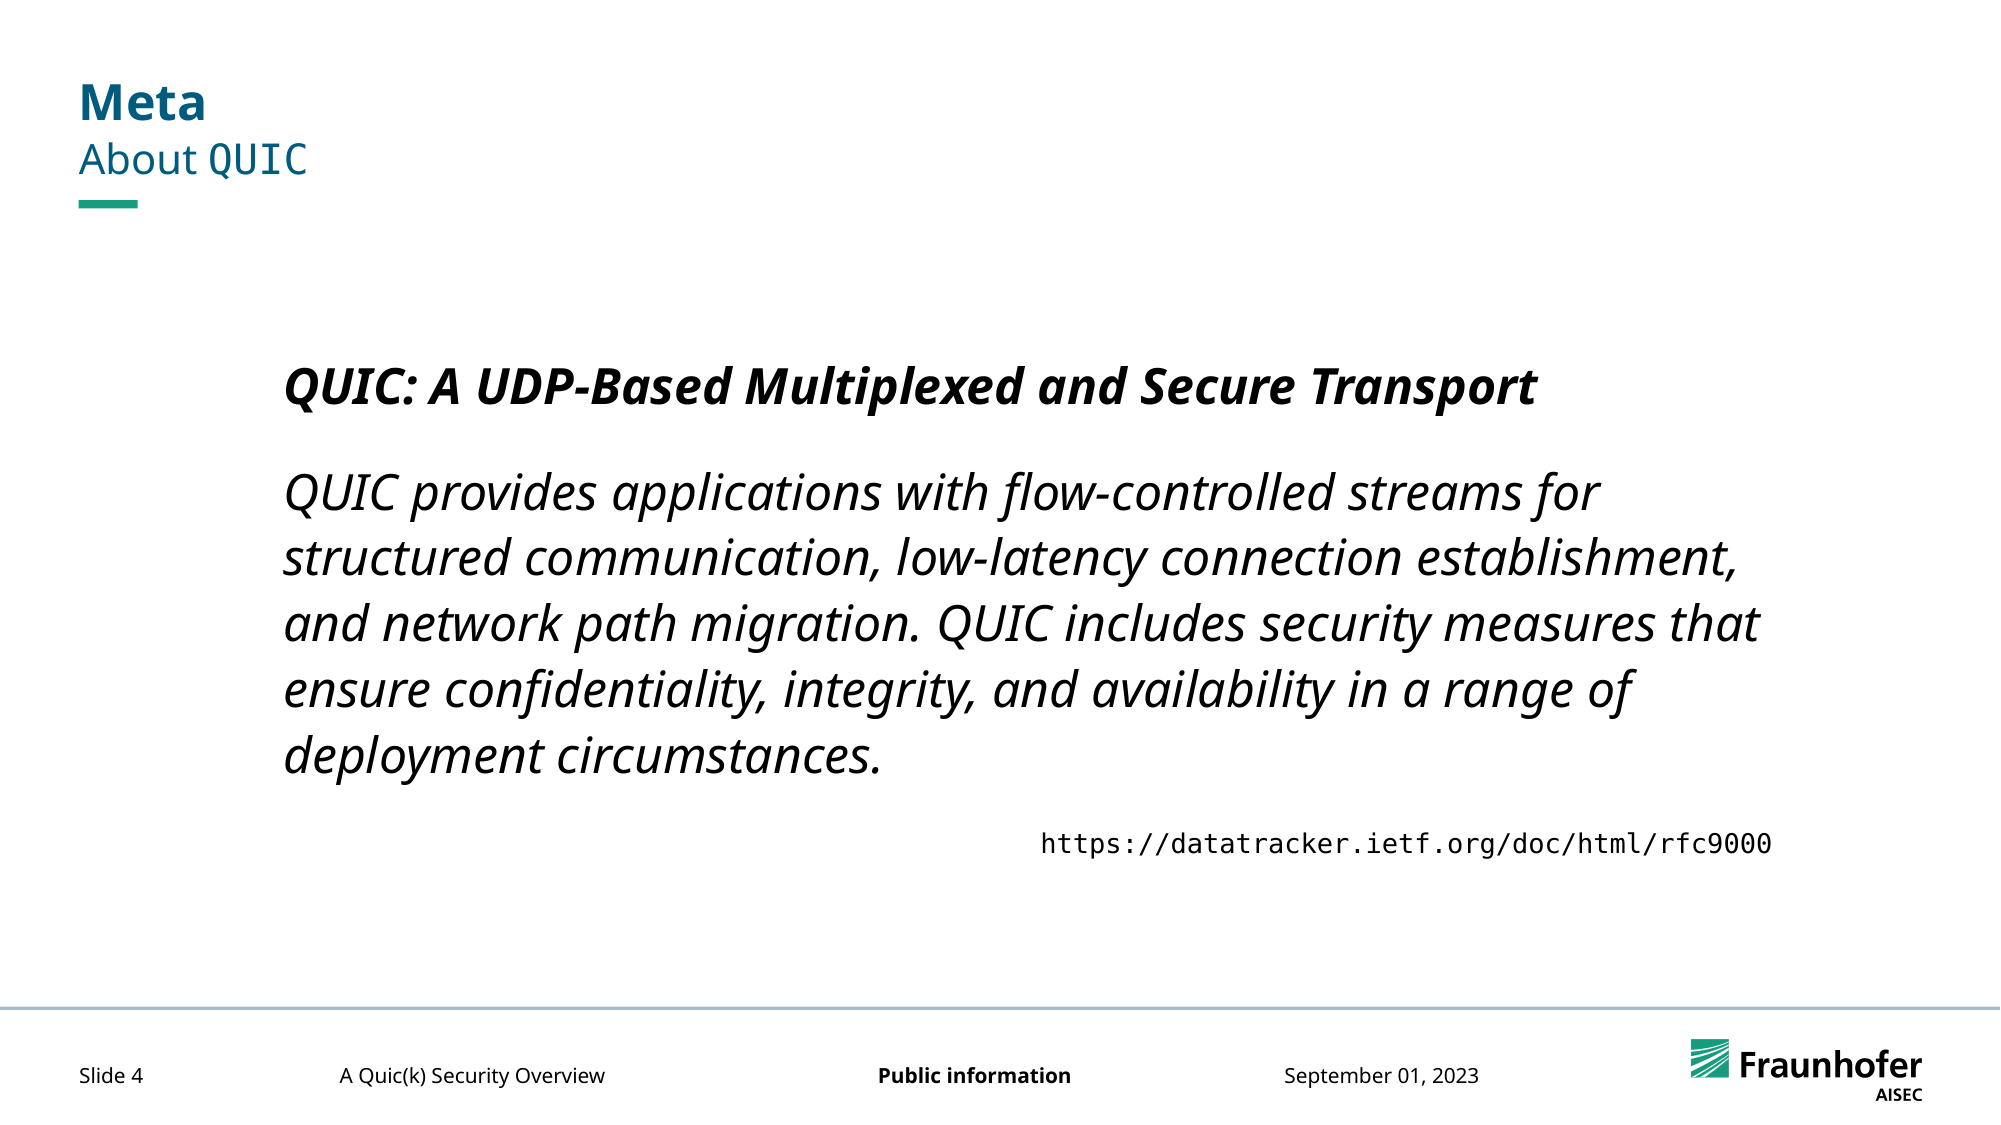

# Meta
About QUIC
QUIC: A UDP-Based Multiplexed and Secure Transport
QUIC provides applications with flow-controlled streams for structured communication, low-latency connection establishment, and network path migration. QUIC includes security measures that ensure confidentiality, integrity, and availability in a range of deployment circumstances.
https://datatracker.ietf.org/doc/html/rfc9000